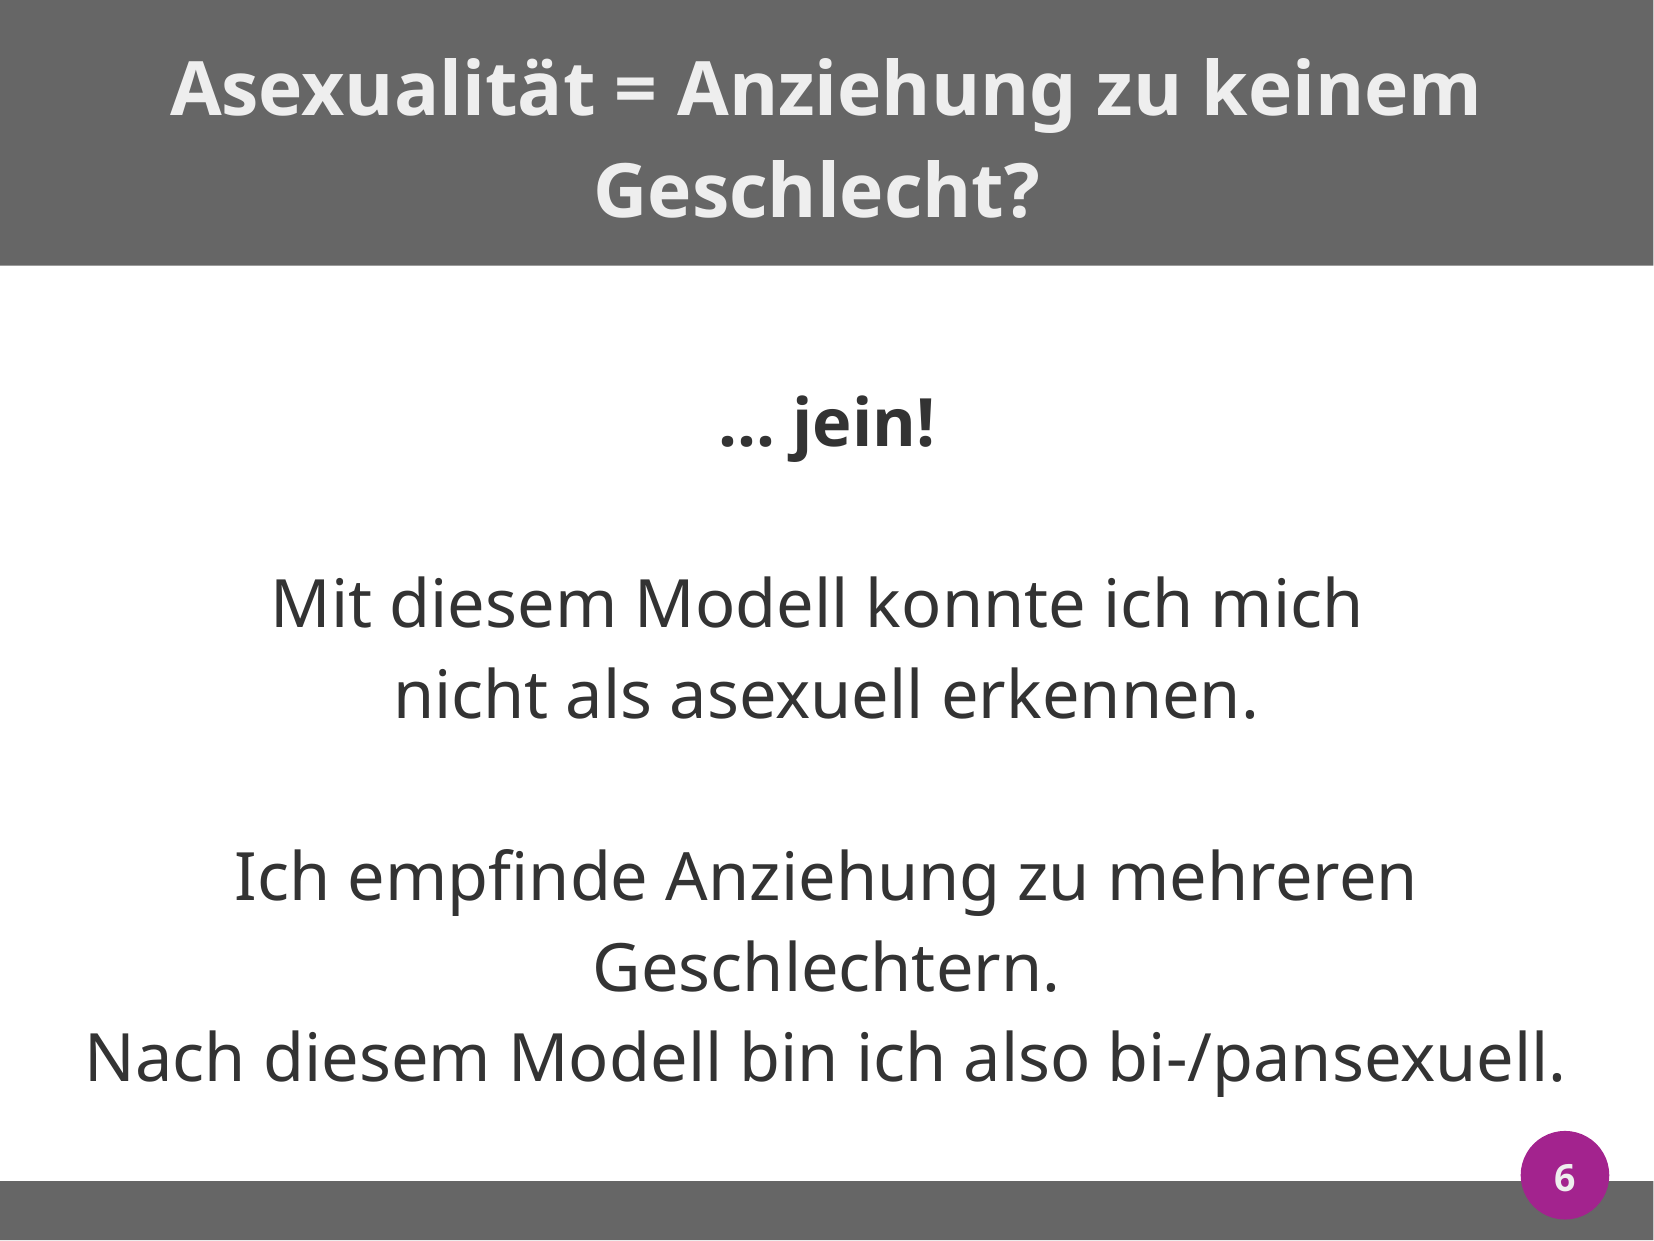

# Asexualität = Anziehung zu keinem Geschlecht?
… jein!
Mit diesem Modell konnte ich mich
nicht als asexuell erkennen.
Ich empfinde Anziehung zu mehreren Geschlechtern.
Nach diesem Modell bin ich also bi-/pansexuell.
6